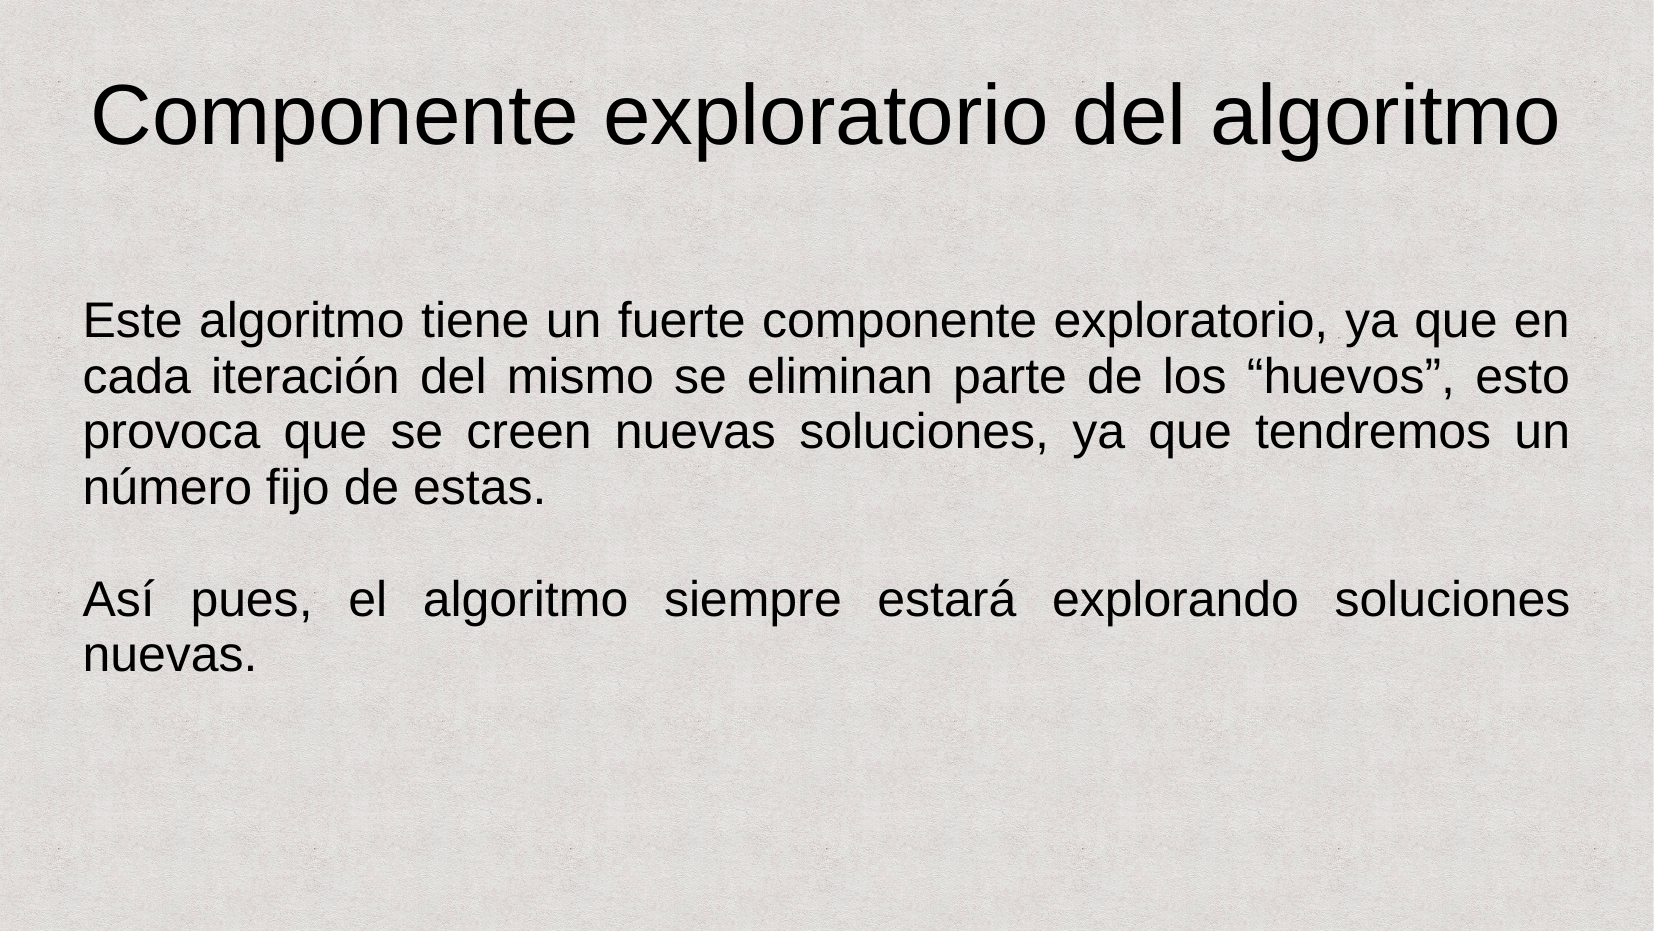

# Componente exploratorio del algoritmo
Este algoritmo tiene un fuerte componente exploratorio, ya que en cada iteración del mismo se eliminan parte de los “huevos”, esto provoca que se creen nuevas soluciones, ya que tendremos un número fijo de estas.
Así pues, el algoritmo siempre estará explorando soluciones nuevas.